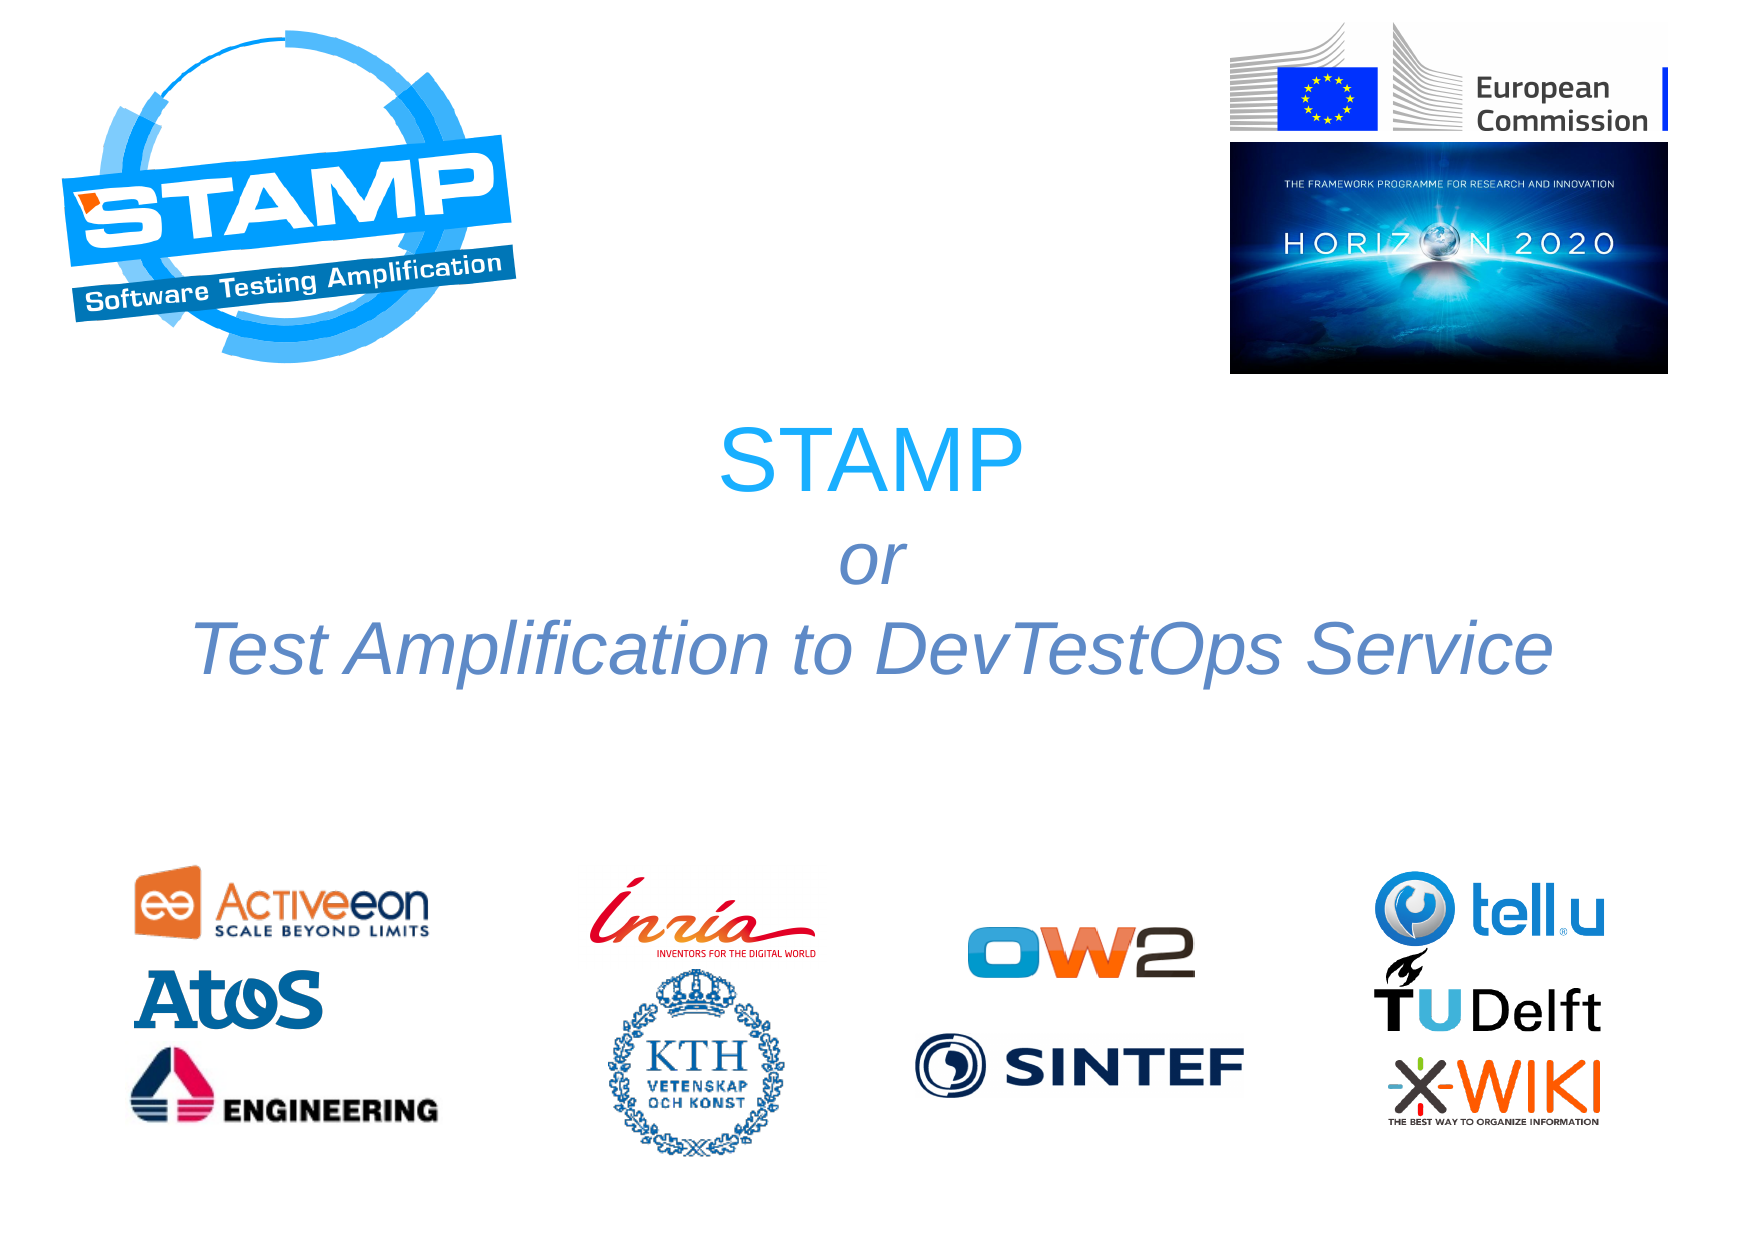

STAMP
or
Test Amplification to DevTestOps Service